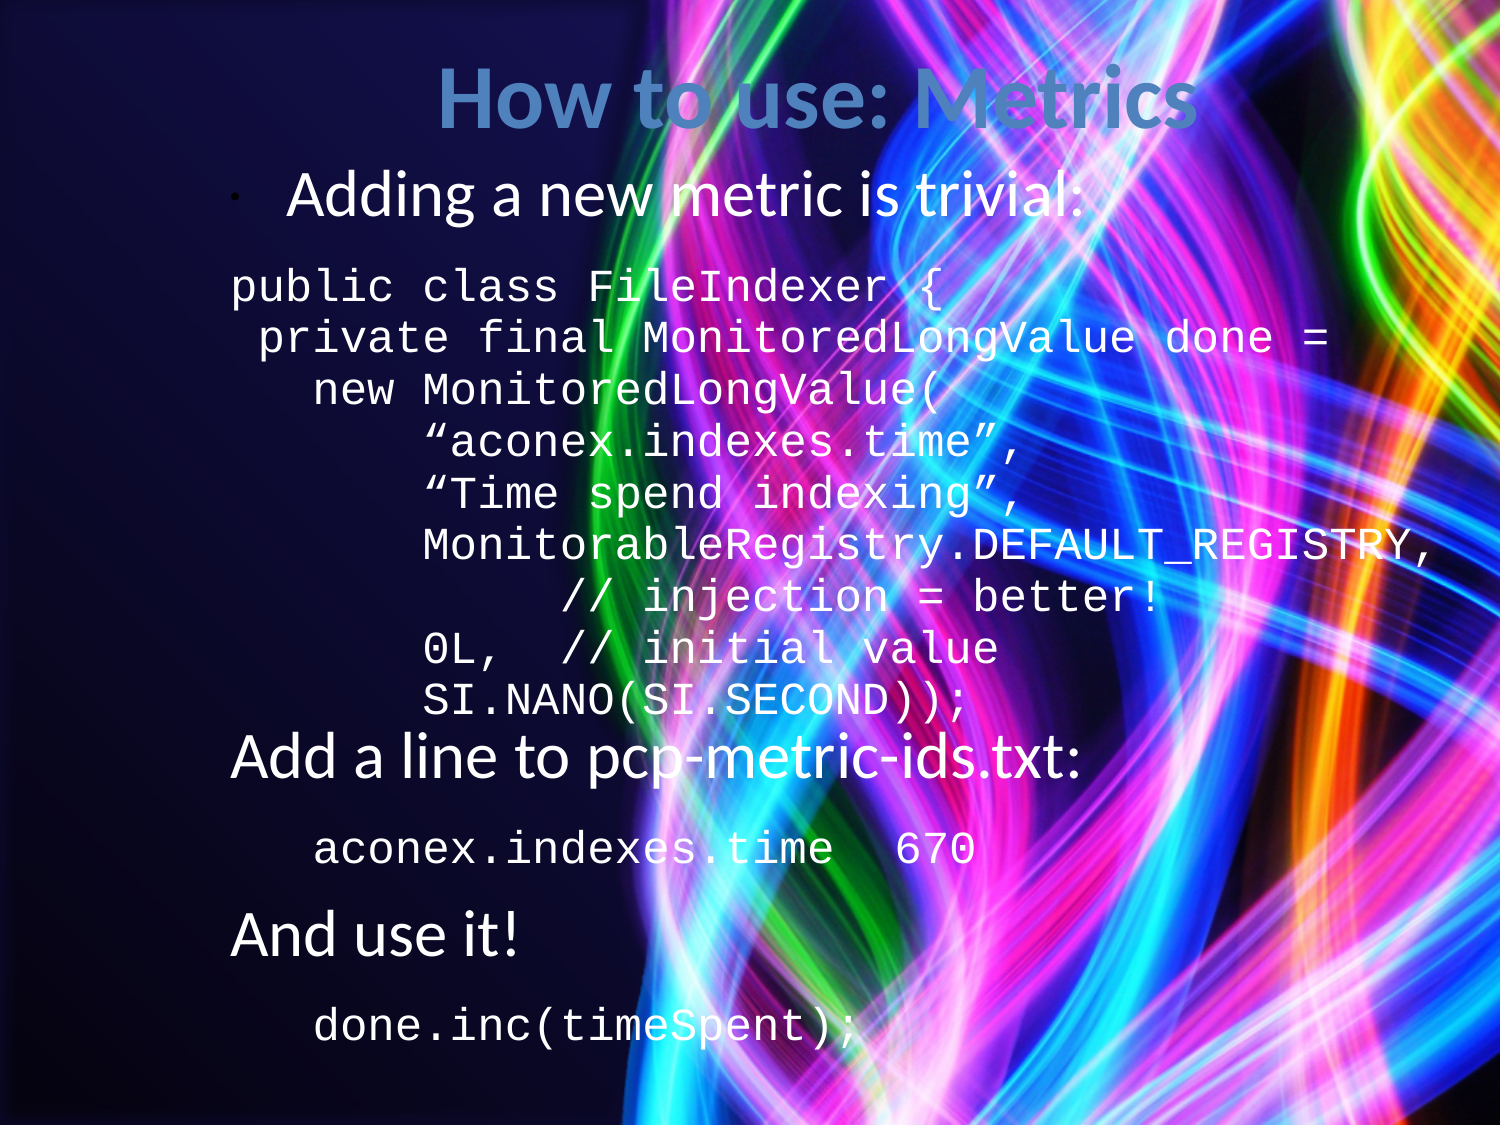

# How to use: Metrics
Adding a new metric is trivial:
public class FileIndexer {
 private final MonitoredLongValue done =
 new MonitoredLongValue(
 “aconex.indexes.time”,
 “Time spend indexing”,
 MonitorableRegistry.DEFAULT_REGISTRY,
 // injection = better!
 0L, // initial value
 SI.NANO(SI.SECOND));
Add a line to pcp-metric-ids.txt:
 aconex.indexes.time	670
And use it!
 done.inc(timeSpent);